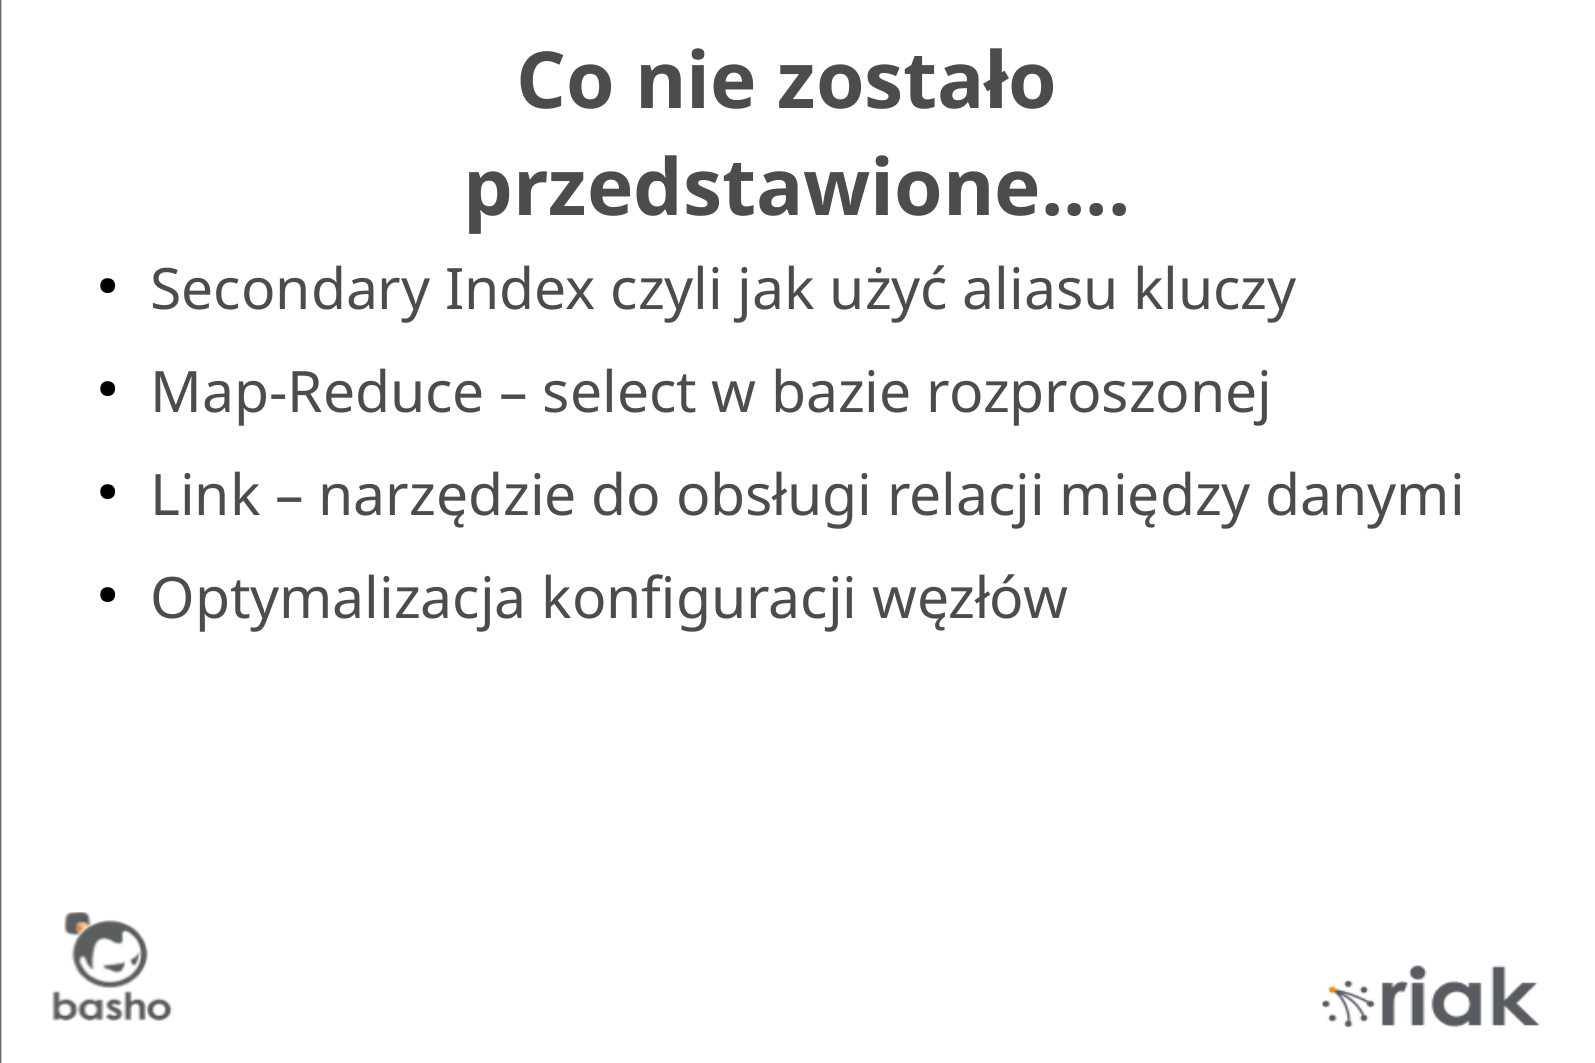

# Co nie zostało przedstawione....
Secondary Index czyli jak użyć aliasu kluczy
Map-Reduce – select w bazie rozproszonej
Link – narzędzie do obsługi relacji między danymi
Optymalizacja konfiguracji węzłów
33